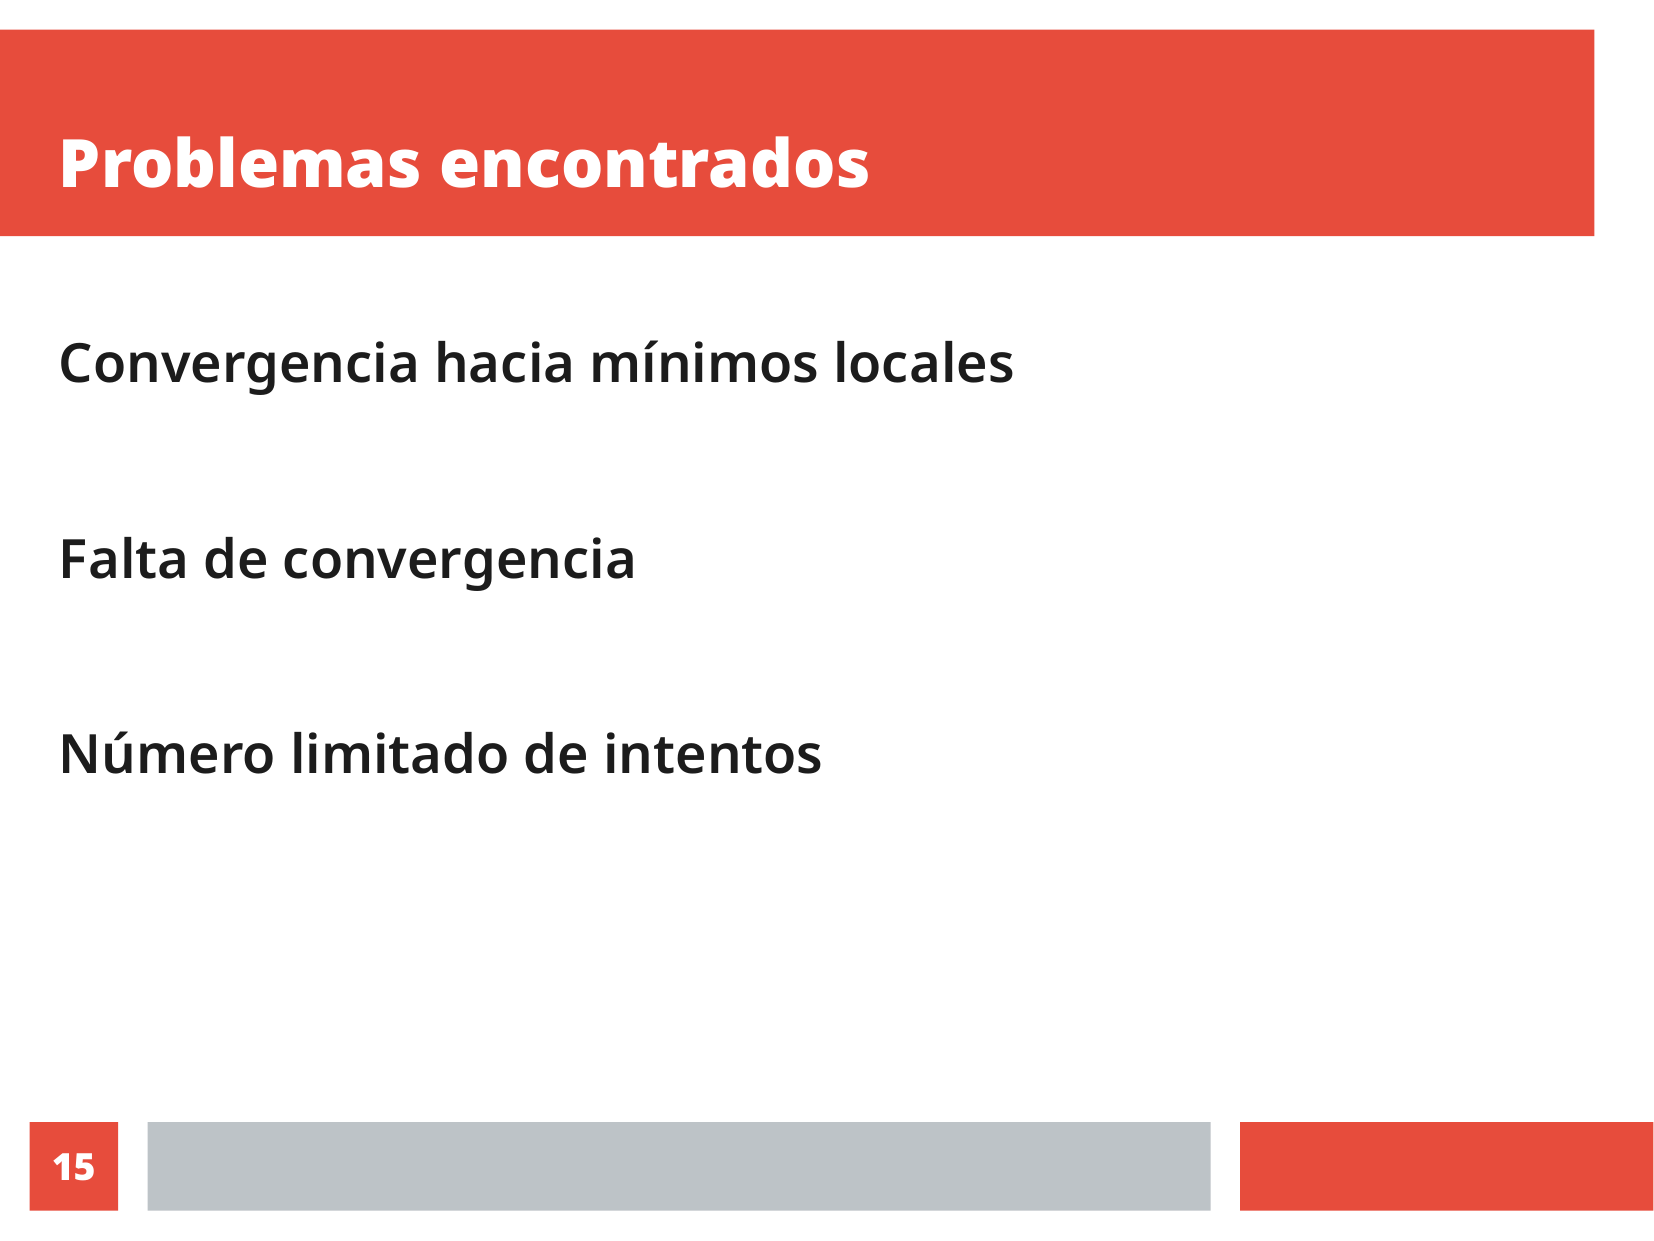

# Problemas encontrados
Convergencia hacia mínimos locales
Falta de convergencia
Número limitado de intentos
15